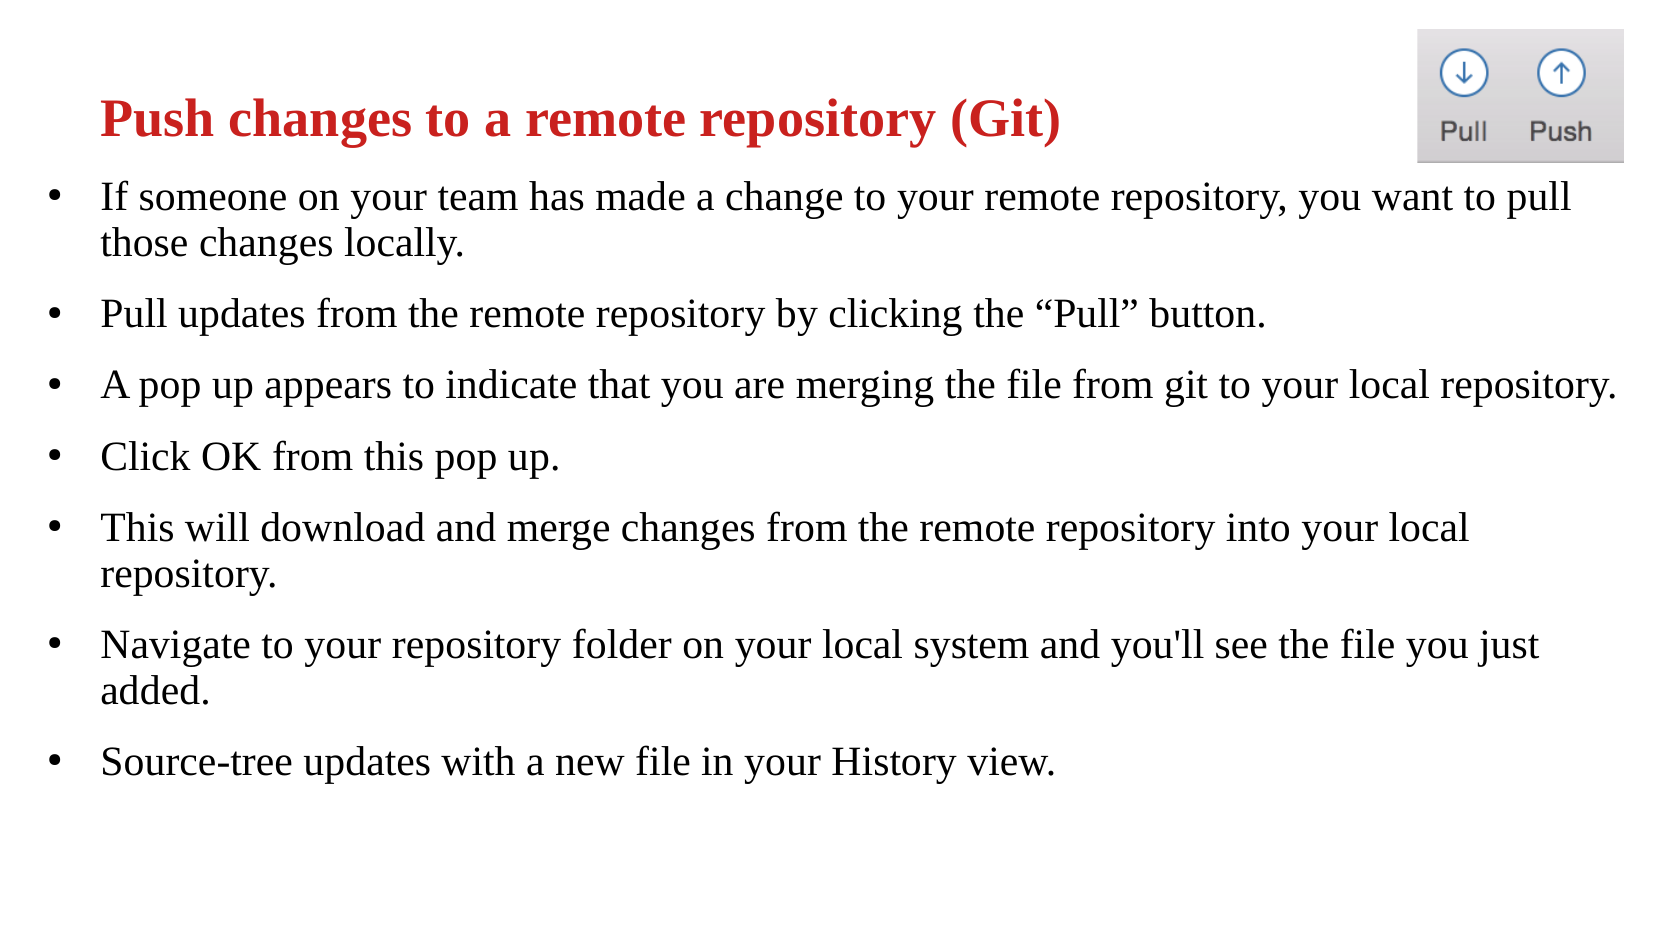

# Push changes to a remote repository (Git)
If someone on your team has made a change to your remote repository, you want to pull those changes locally.
Pull updates from the remote repository by clicking the “Pull” button.
A pop up appears to indicate that you are merging the file from git to your local repository.
Click OK from this pop up.
This will download and merge changes from the remote repository into your local repository.
Navigate to your repository folder on your local system and you'll see the file you just added.
Source-tree updates with a new file in your History view.